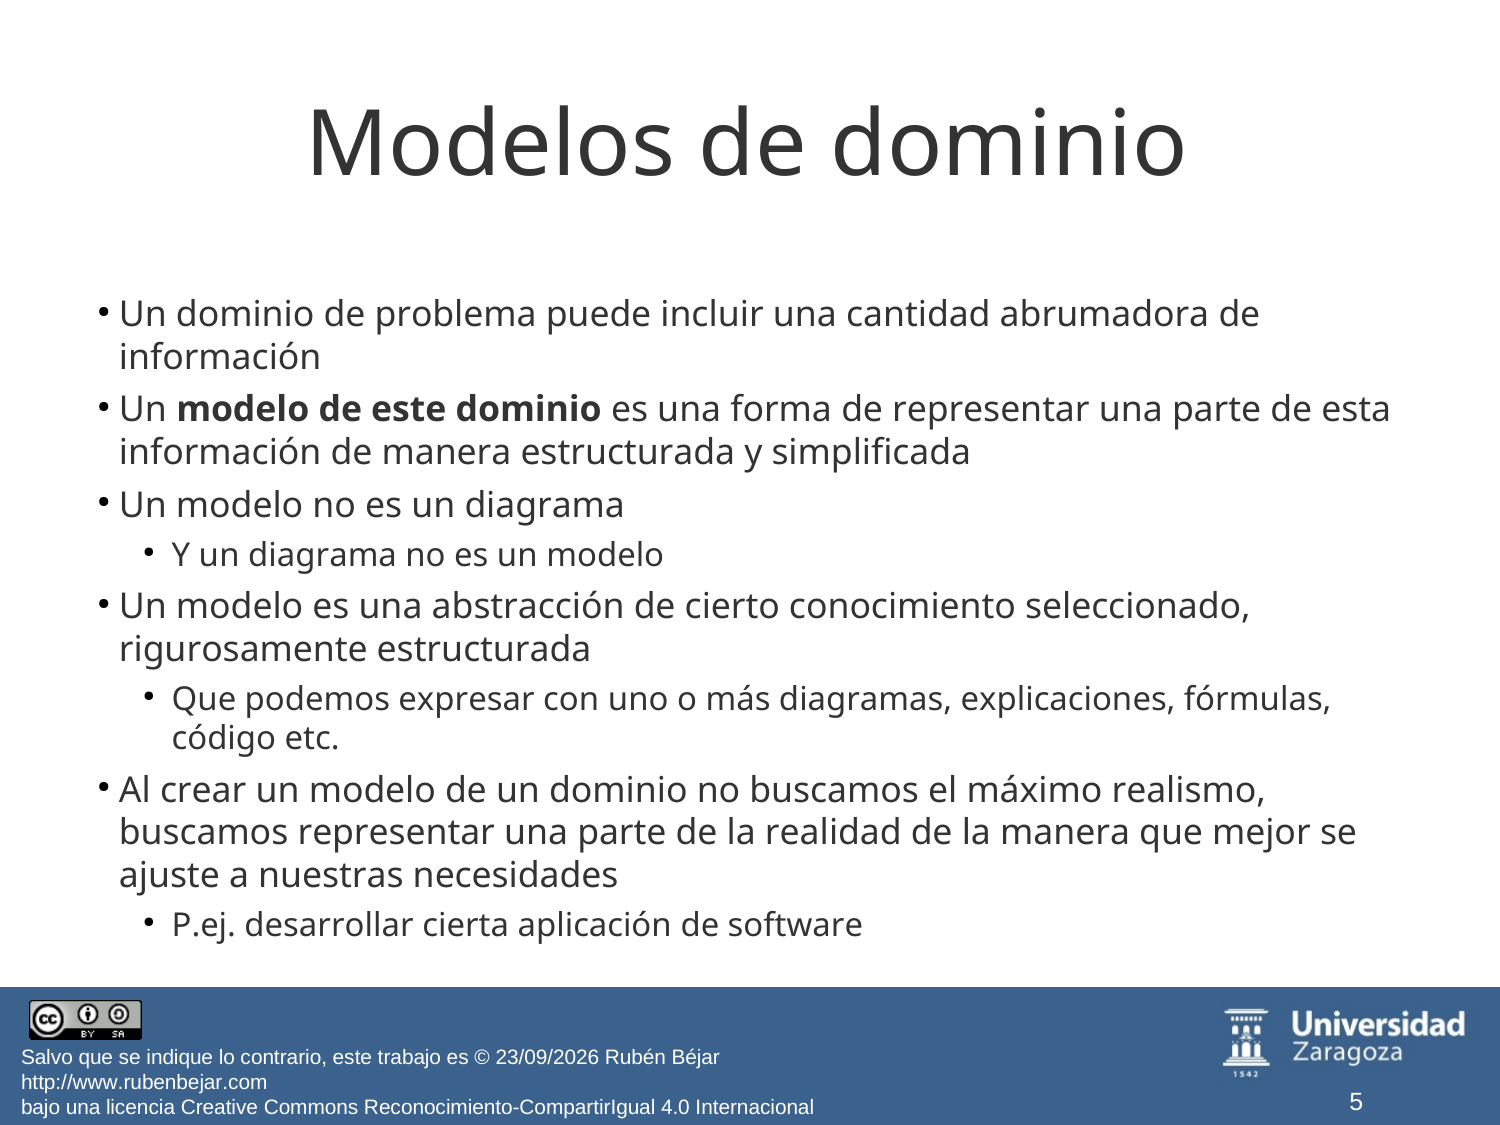

# Modelos de dominio
Un dominio de problema puede incluir una cantidad abrumadora de información
Un modelo de este dominio es una forma de representar una parte de esta información de manera estructurada y simplificada
Un modelo no es un diagrama
Y un diagrama no es un modelo
Un modelo es una abstracción de cierto conocimiento seleccionado, rigurosamente estructurada
Que podemos expresar con uno o más diagramas, explicaciones, fórmulas, código etc.
Al crear un modelo de un dominio no buscamos el máximo realismo, buscamos representar una parte de la realidad de la manera que mejor se ajuste a nuestras necesidades
P.ej. desarrollar cierta aplicación de software